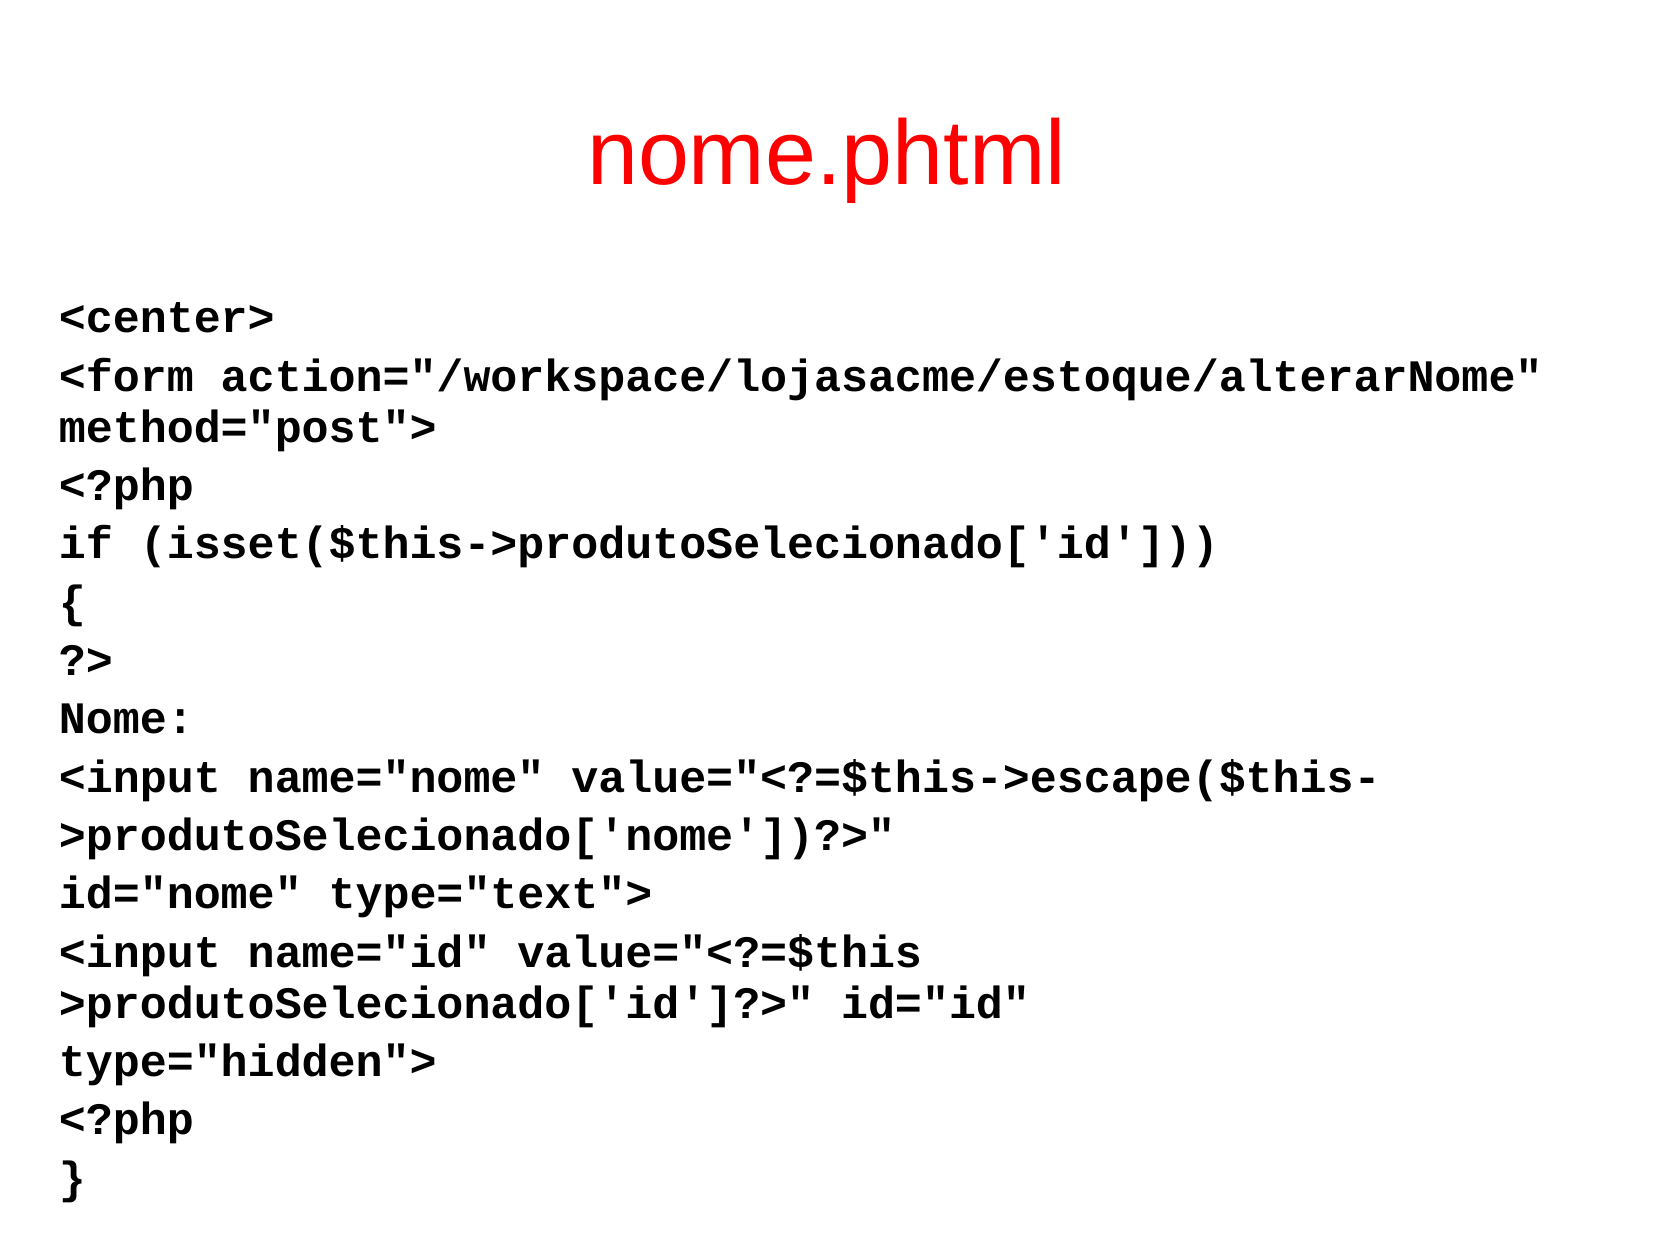

# nome.phtml
<center>
<form action="/workspace/lojasacme/estoque/alterarNome" method="post">
<?php
if (isset($this->produtoSelecionado['id']))
{
?>
Nome:
<input name="nome" value="<?=$this->escape($this-
>produtoSelecionado['nome'])?>"
id="nome" type="text">
<input name="id" value="<?=$this >produtoSelecionado['id']?>" id="id"
type="hidden">
<?php
}